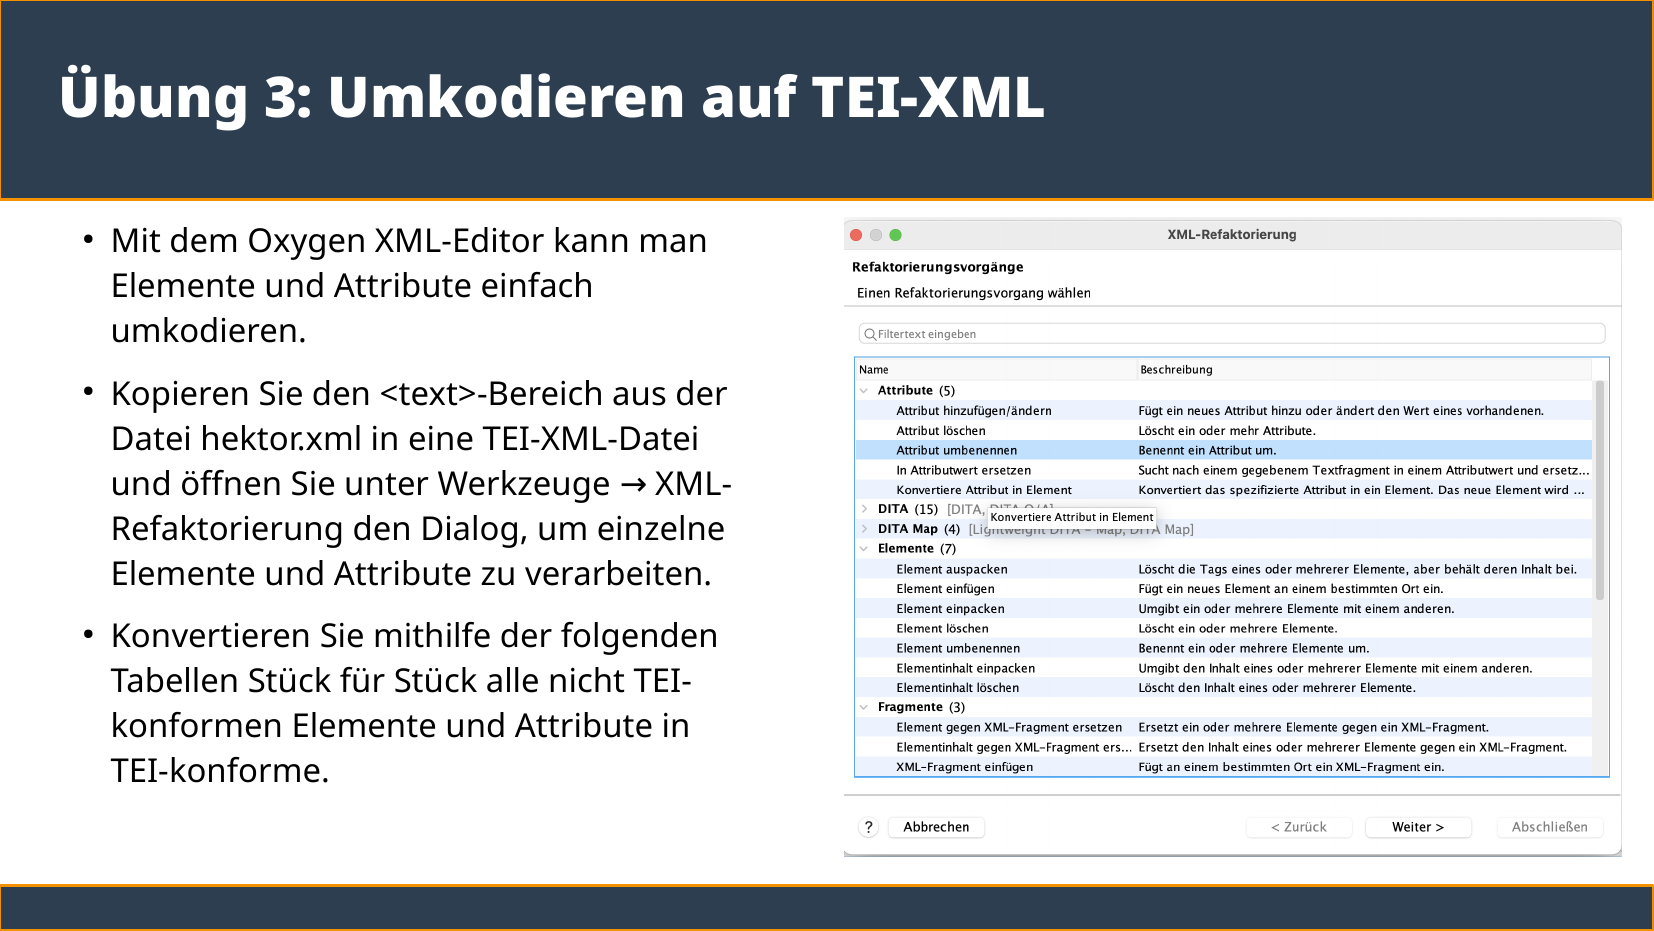

# Übung 3: Umkodieren auf TEI-XML
Mit dem Oxygen XML-Editor kann man Elemente und Attribute einfach umkodieren.
Kopieren Sie den <text>-Bereich aus der Datei hektor.xml in eine TEI-XML-Datei und öffnen Sie unter Werkzeuge → XML-Refaktorierung den Dialog, um einzelne Elemente und Attribute zu verarbeiten.
Konvertieren Sie mithilfe der folgenden Tabellen Stück für Stück alle nicht TEI-konformen Elemente und Attribute in TEI-konforme.